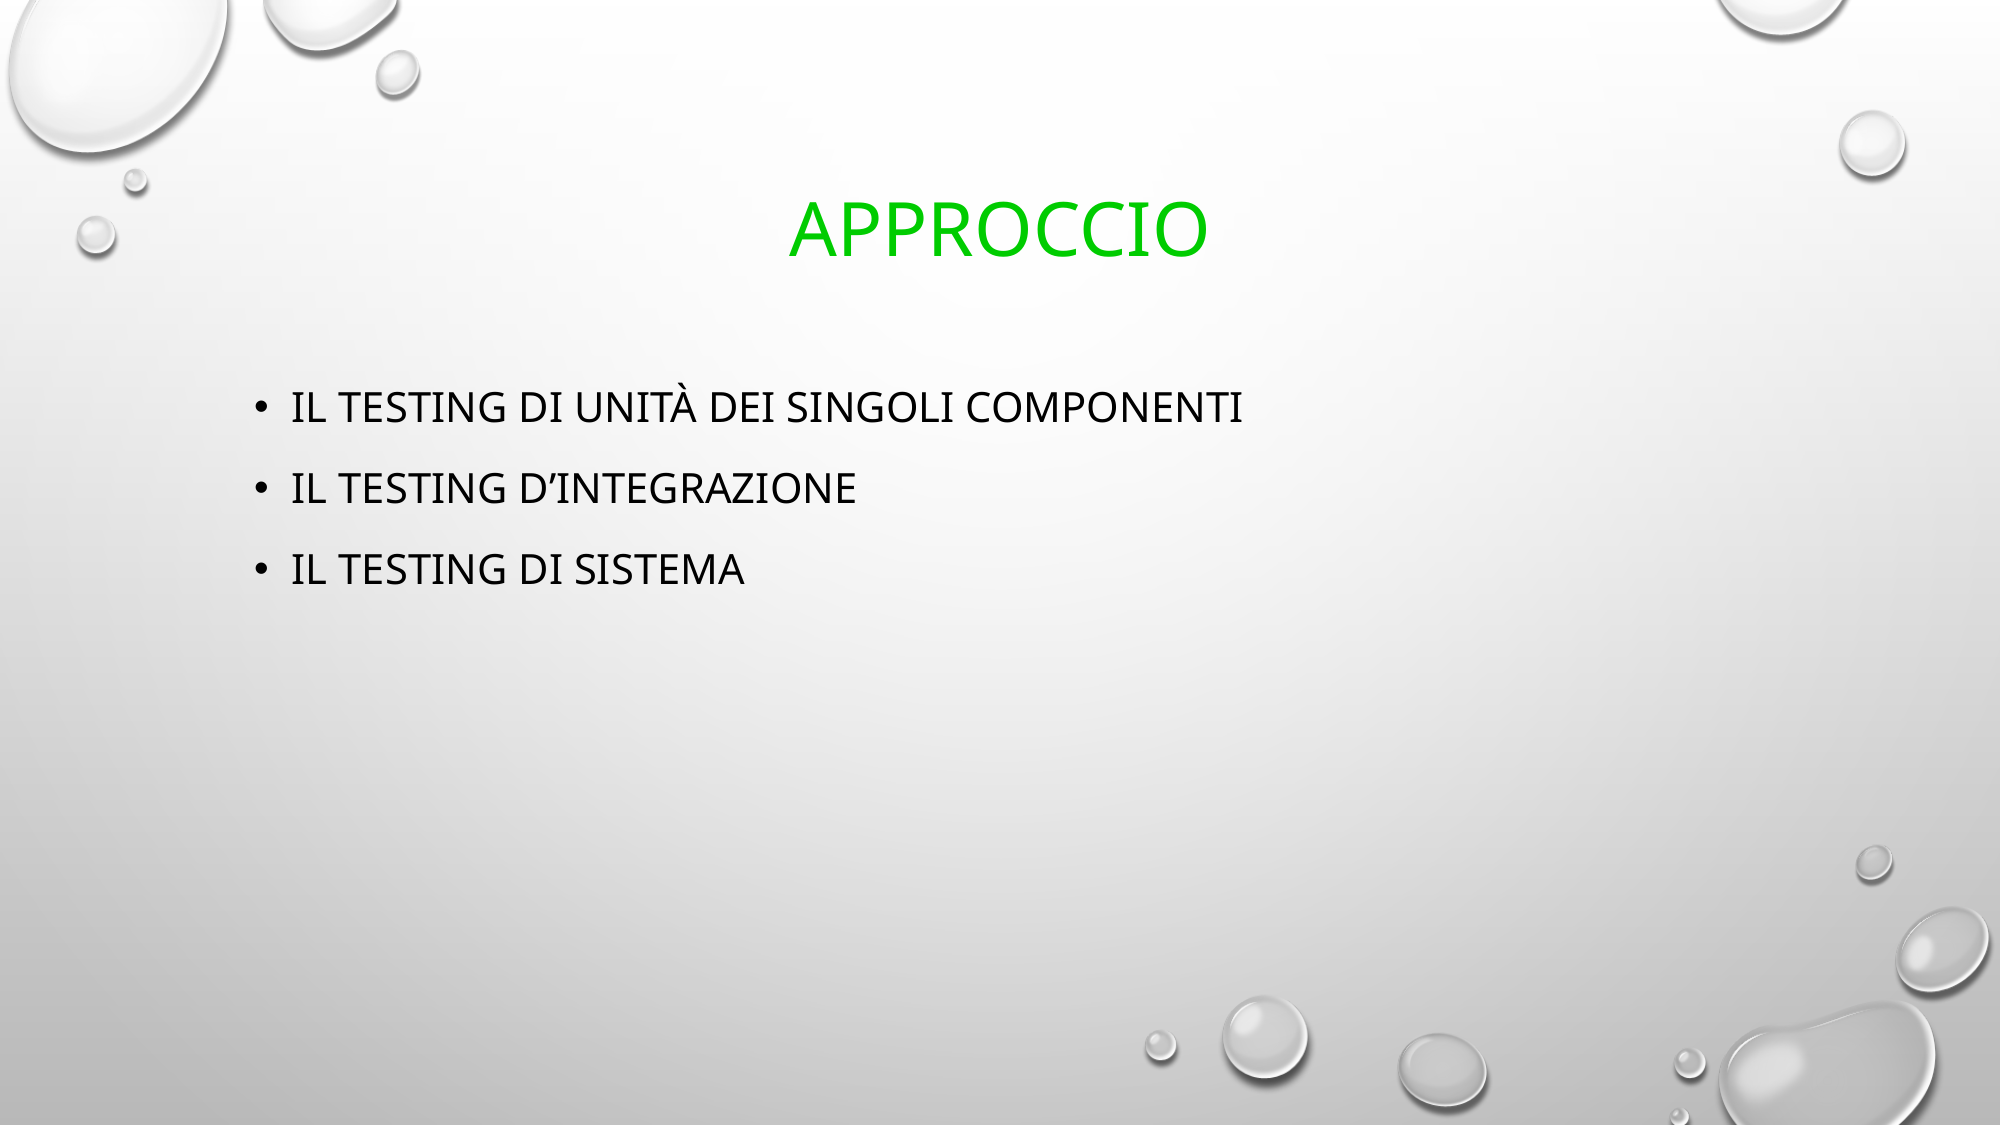

# Approccio
IL TESTING DI UNITÀ dei singoli componenti
iL TESTING D’INTEGRAZIONE
IL TESTING DI SISTEMA